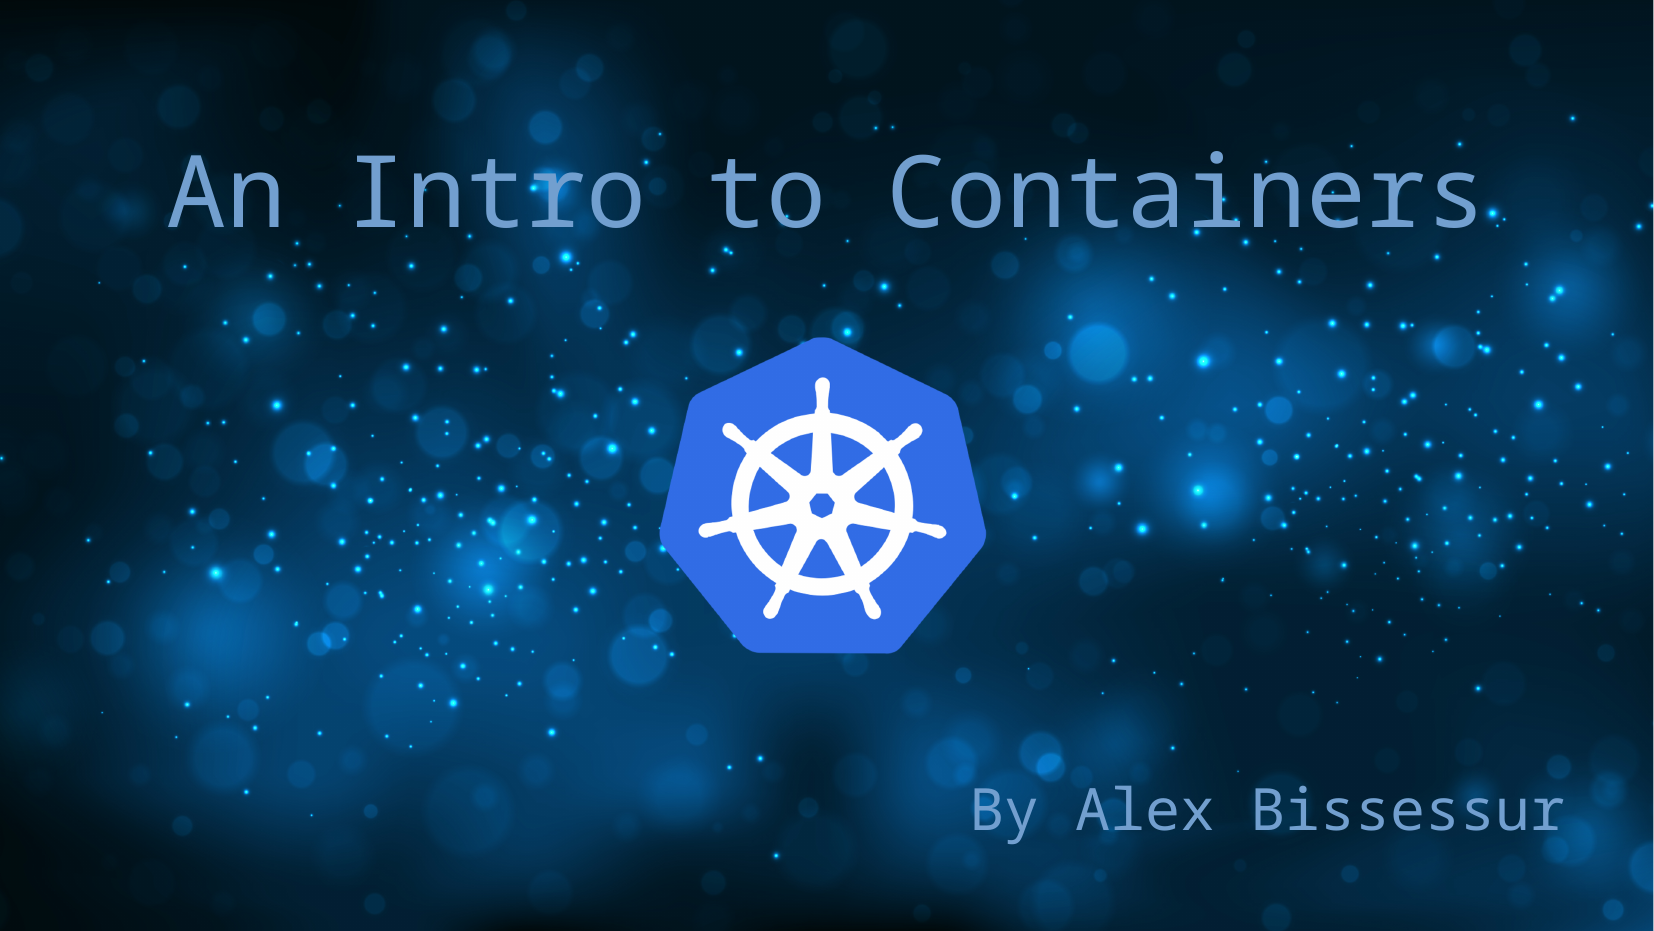

An Intro to Containers
# By Alex Bissessur